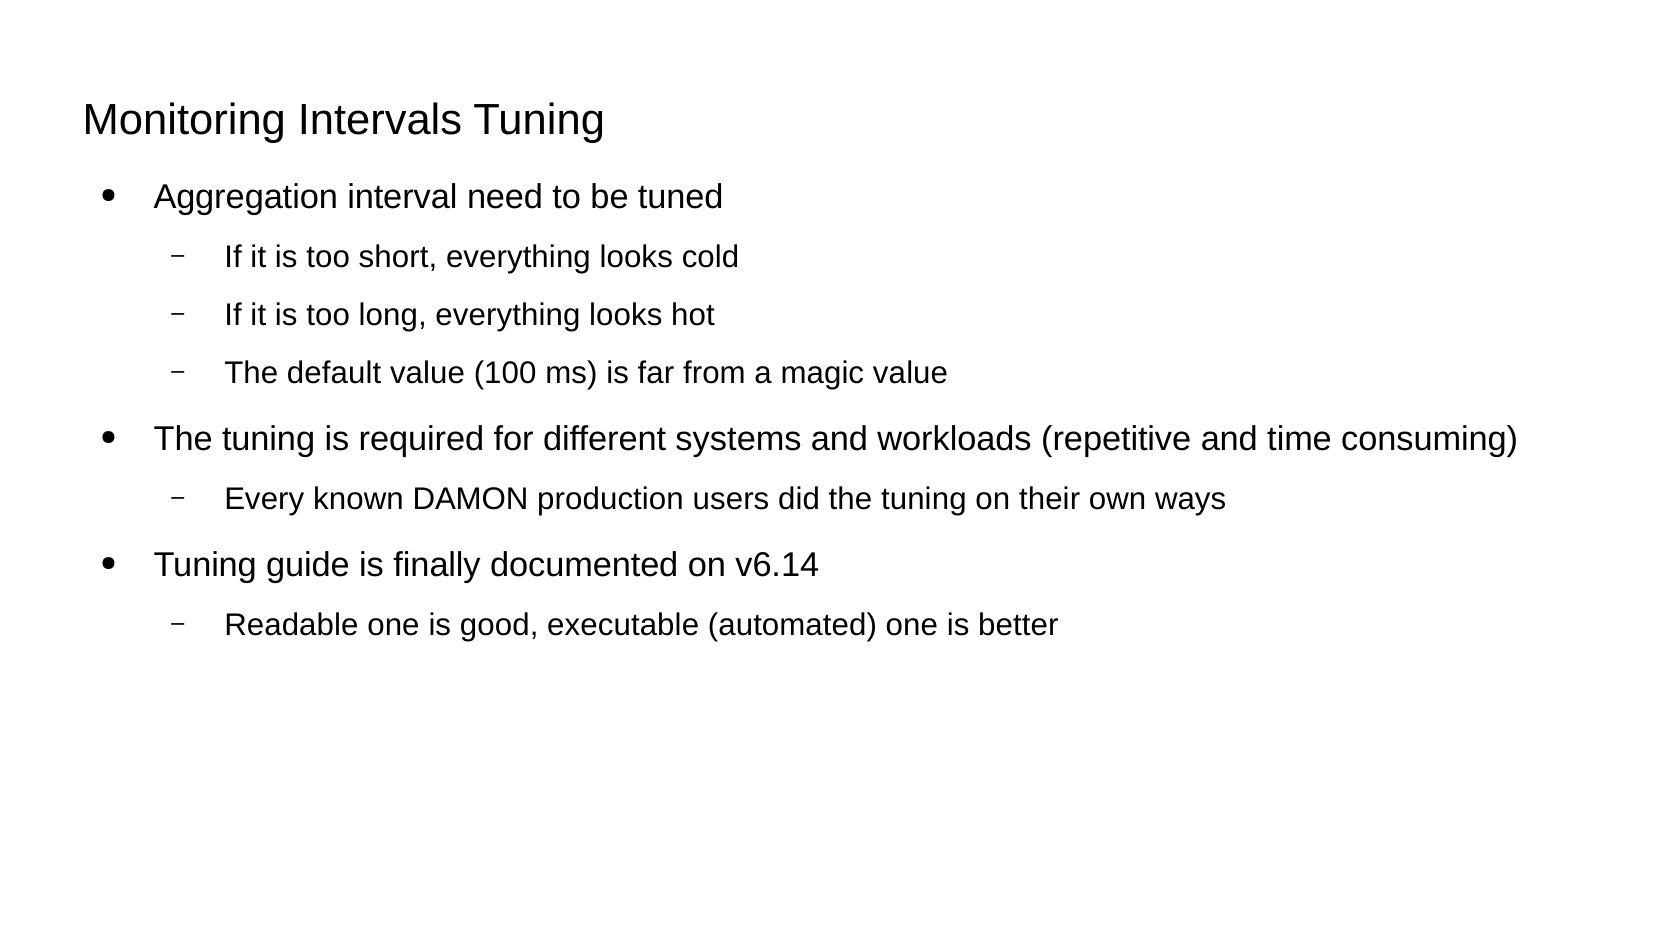

# Monitoring Intervals Tuning
Aggregation interval need to be tuned
If it is too short, everything looks cold
If it is too long, everything looks hot
The default value (100 ms) is far from a magic value
The tuning is required for different systems and workloads (repetitive and time consuming)
Every known DAMON production users did the tuning on their own ways
Tuning guide is finally documented on v6.14
Readable one is good, executable (automated) one is better